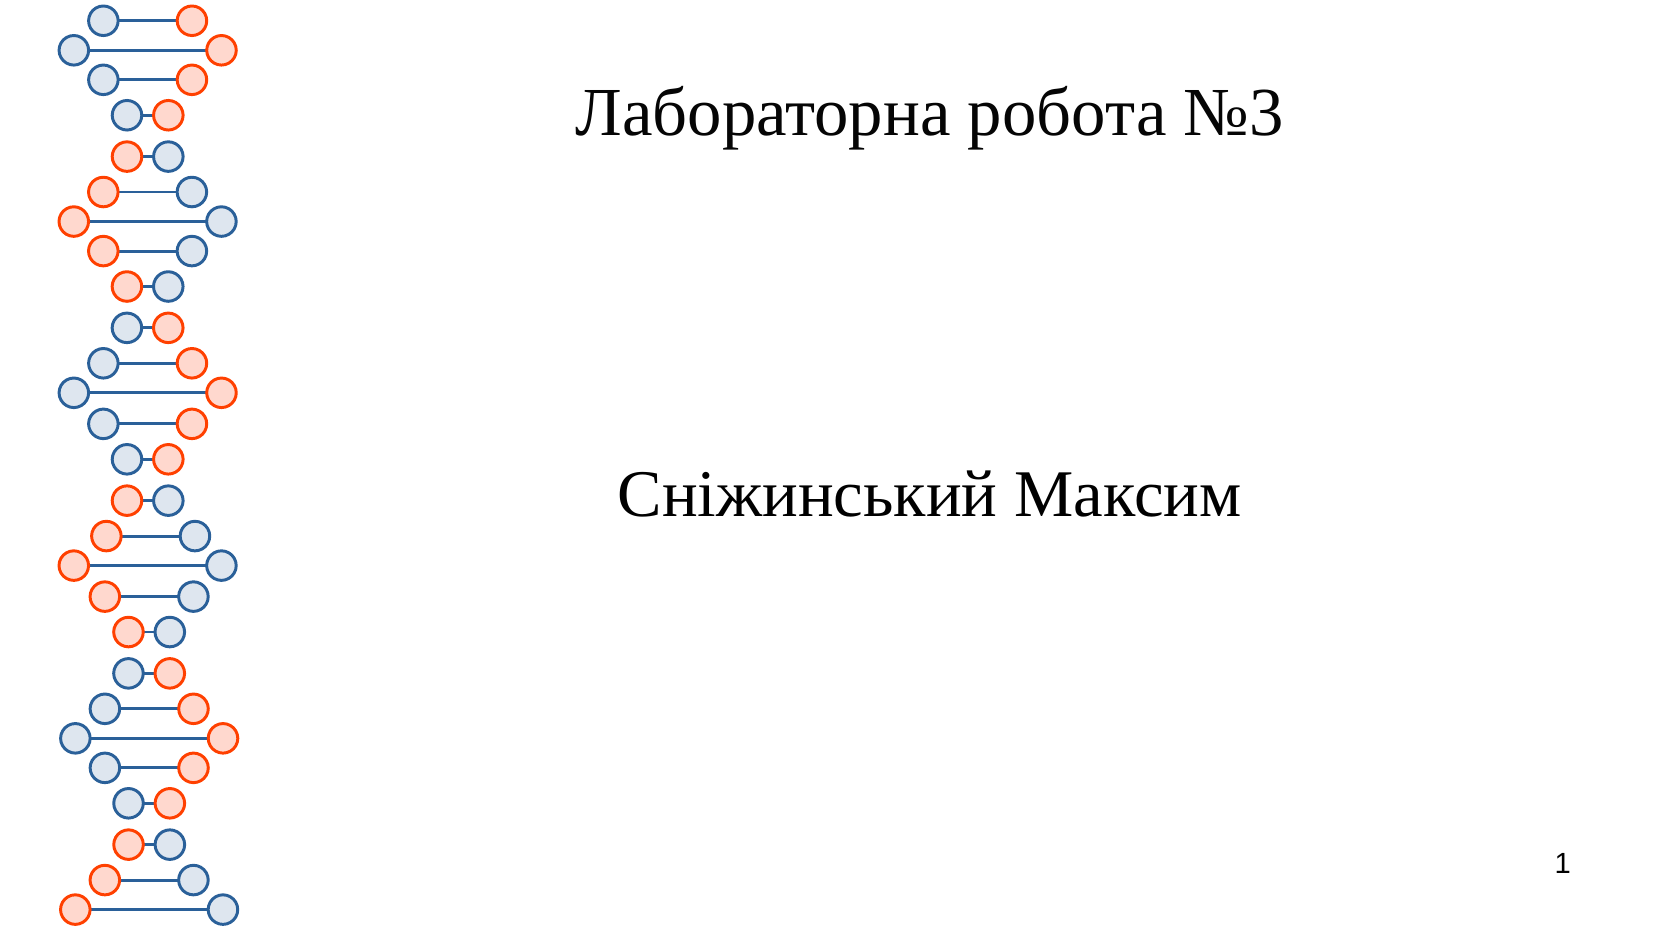

# Лабораторна робота №3
Сніжинський Максим
1